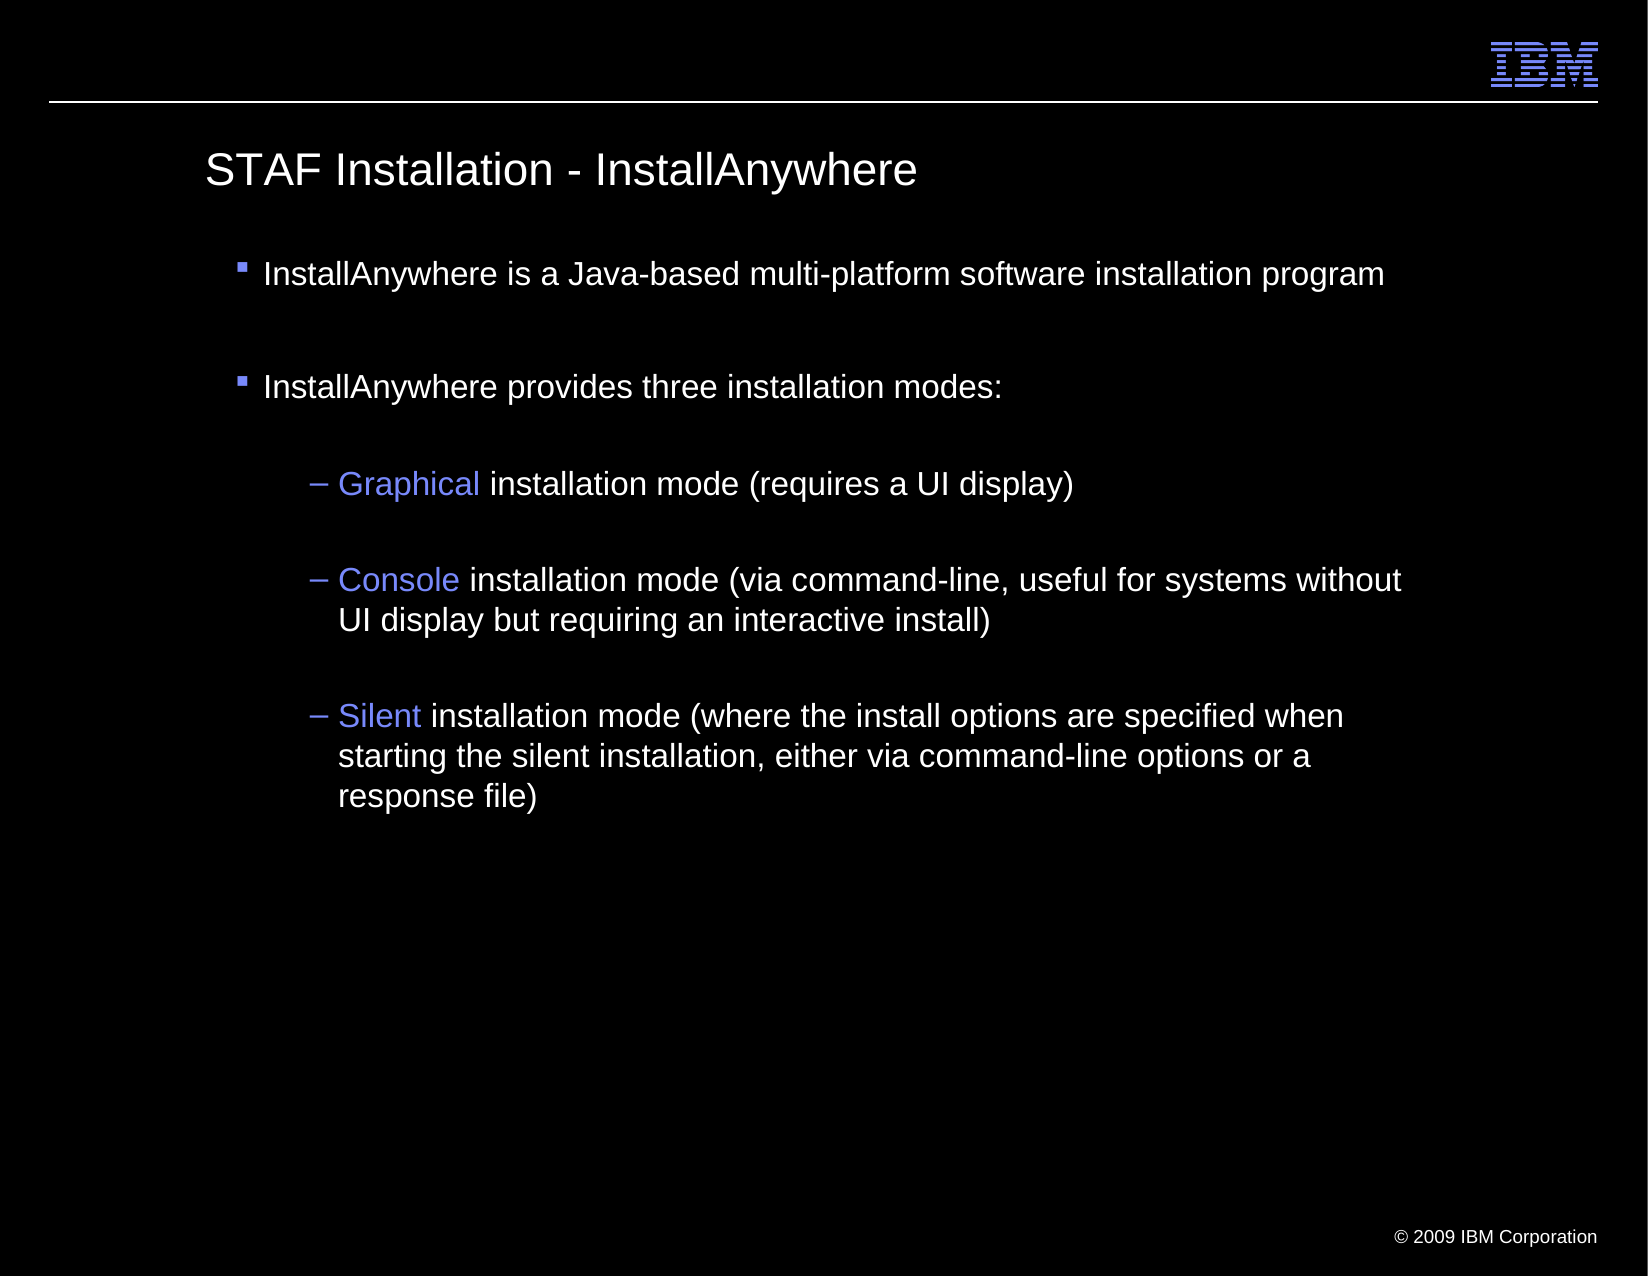

# STAF Installation - InstallAnywhere
InstallAnywhere is a Java-based multi-platform software installation program
InstallAnywhere provides three installation modes:
Graphical installation mode (requires a UI display)
Console installation mode (via command-line, useful for systems without
UI display but requiring an interactive install)
Silent installation mode (where the install options are specified when
starting the silent installation, either via command-line options or a
response file)